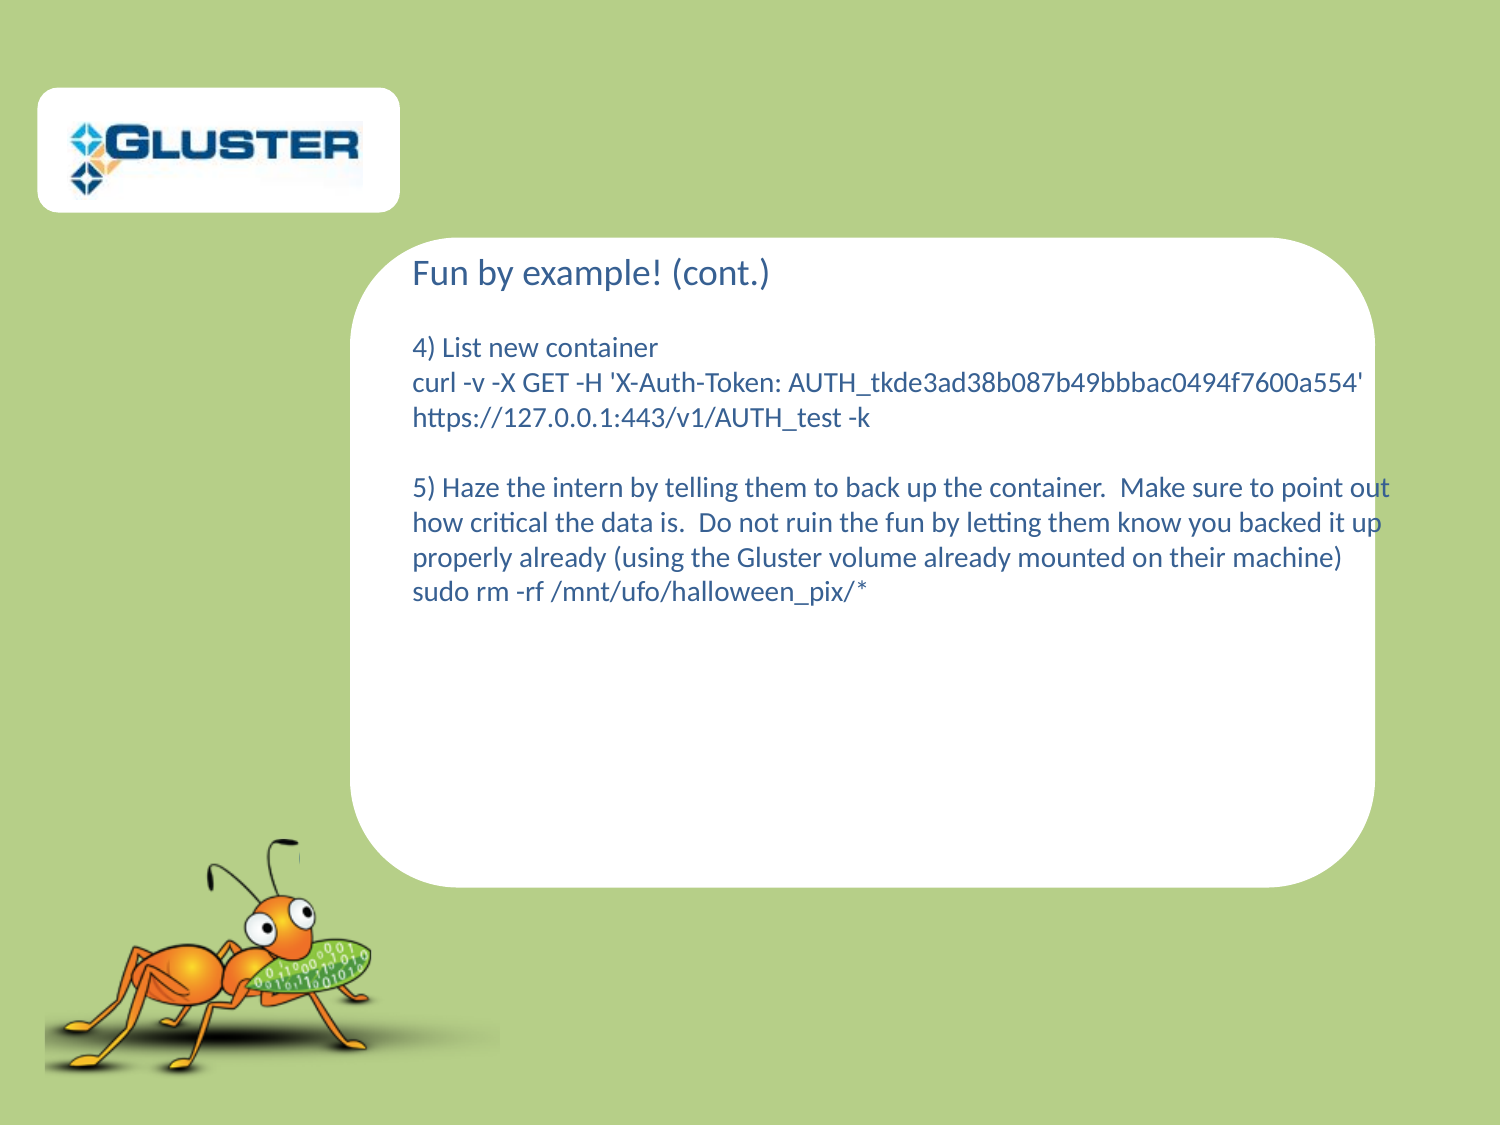

#
Fun by example! (cont.)
4) List new container
curl -v -X GET -H 'X-Auth-Token: AUTH_tkde3ad38b087b49bbbac0494f7600a554' https://127.0.0.1:443/v1/AUTH_test -k
5) Haze the intern by telling them to back up the container. Make sure to point out how critical the data is. Do not ruin the fun by letting them know you backed it up properly already (using the Gluster volume already mounted on their machine)
sudo rm -rf /mnt/ufo/halloween_pix/*